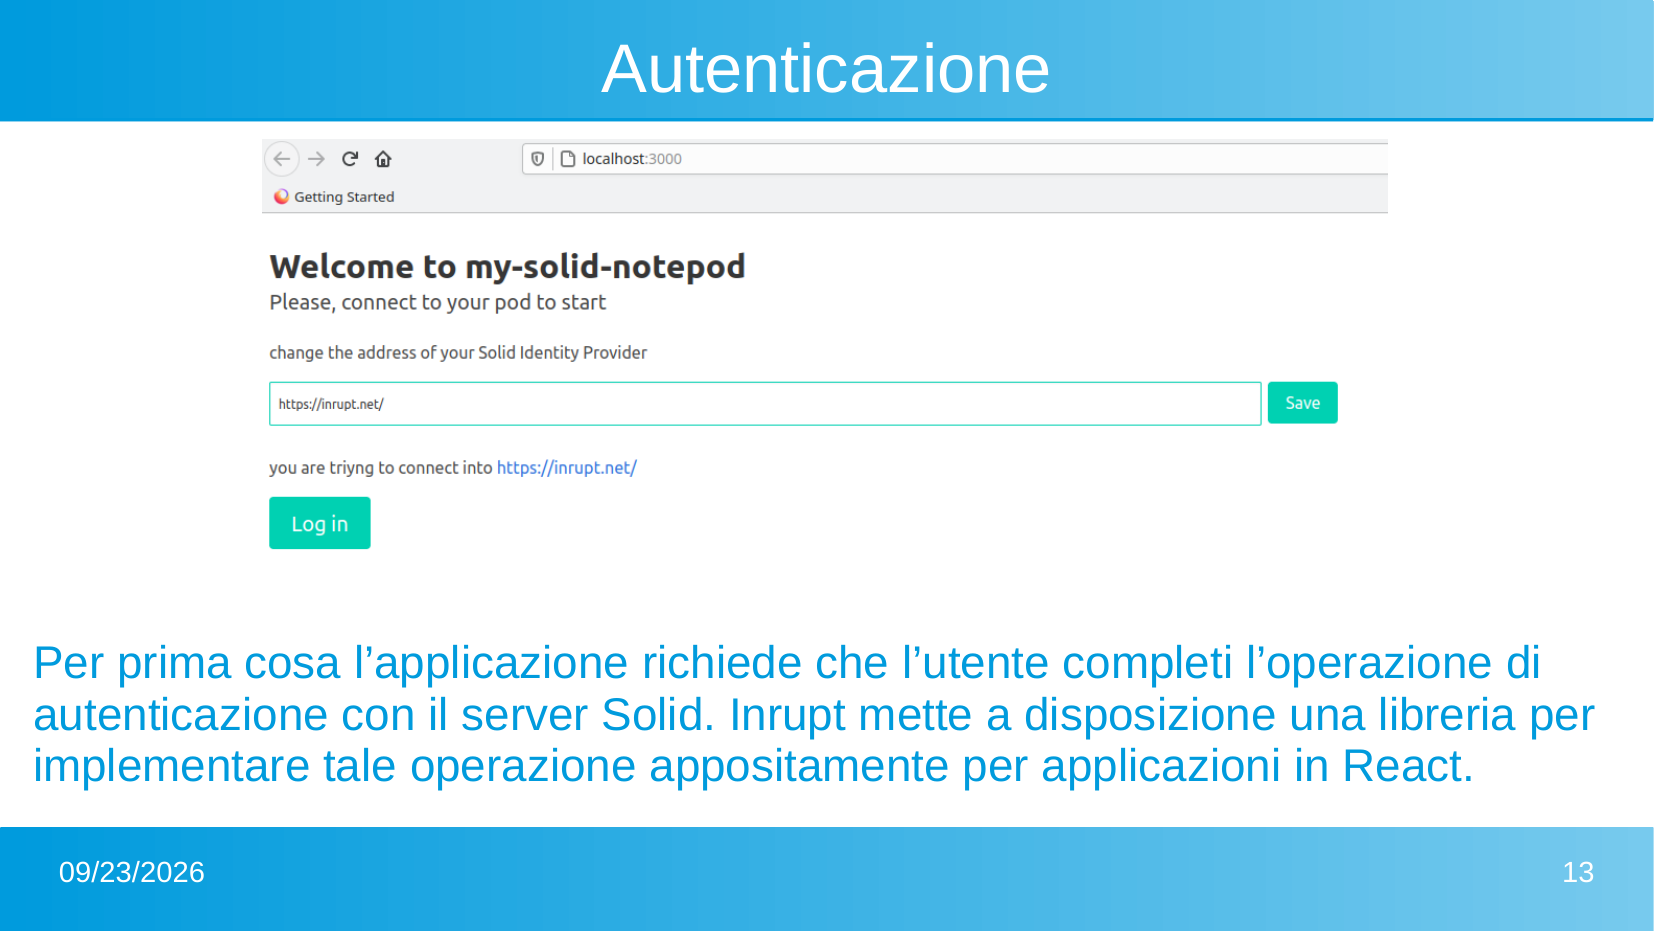

# Autenticazione
Per prima cosa l’applicazione richiede che l’utente completi l’operazione di autenticazione con il server Solid. Inrupt mette a disposizione una libreria per implementare tale operazione appositamente per applicazioni in React.
13